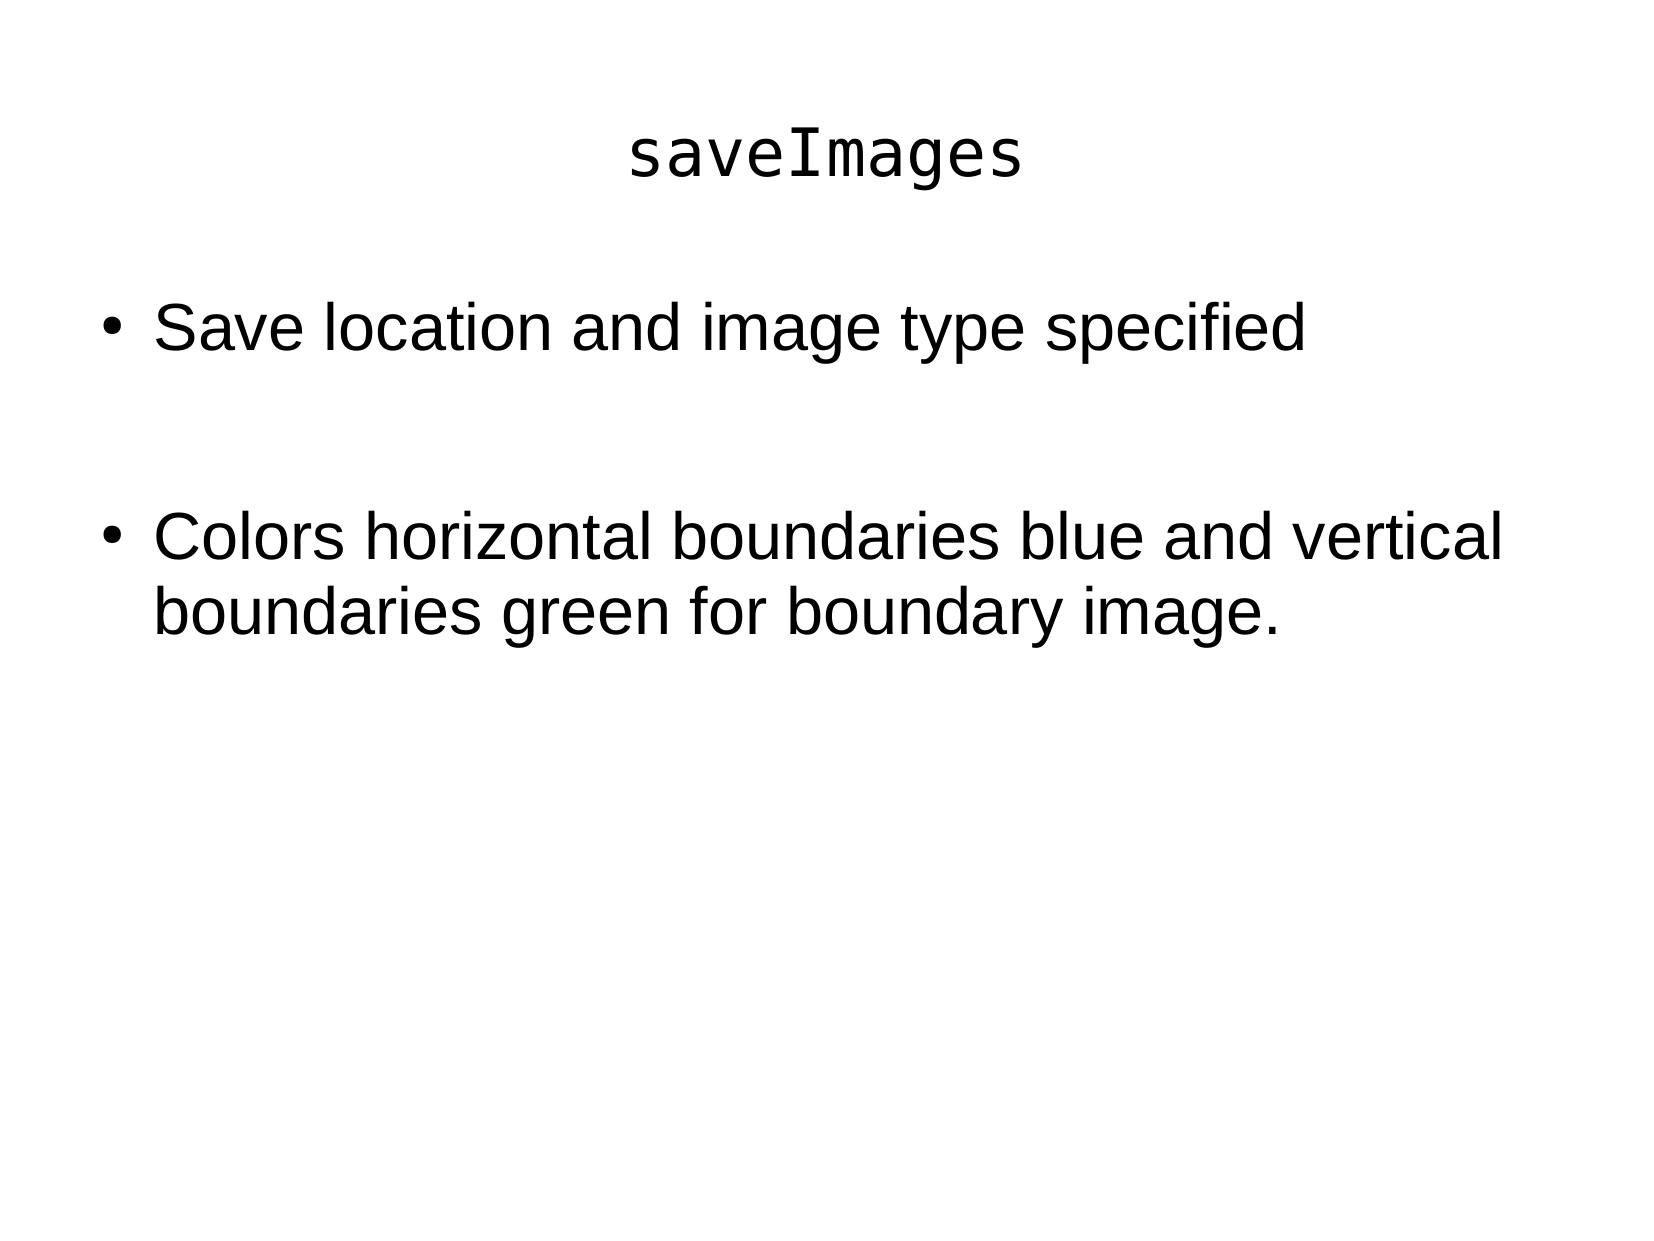

# saveImages
Save location and image type specified
Colors horizontal boundaries blue and vertical boundaries green for boundary image.